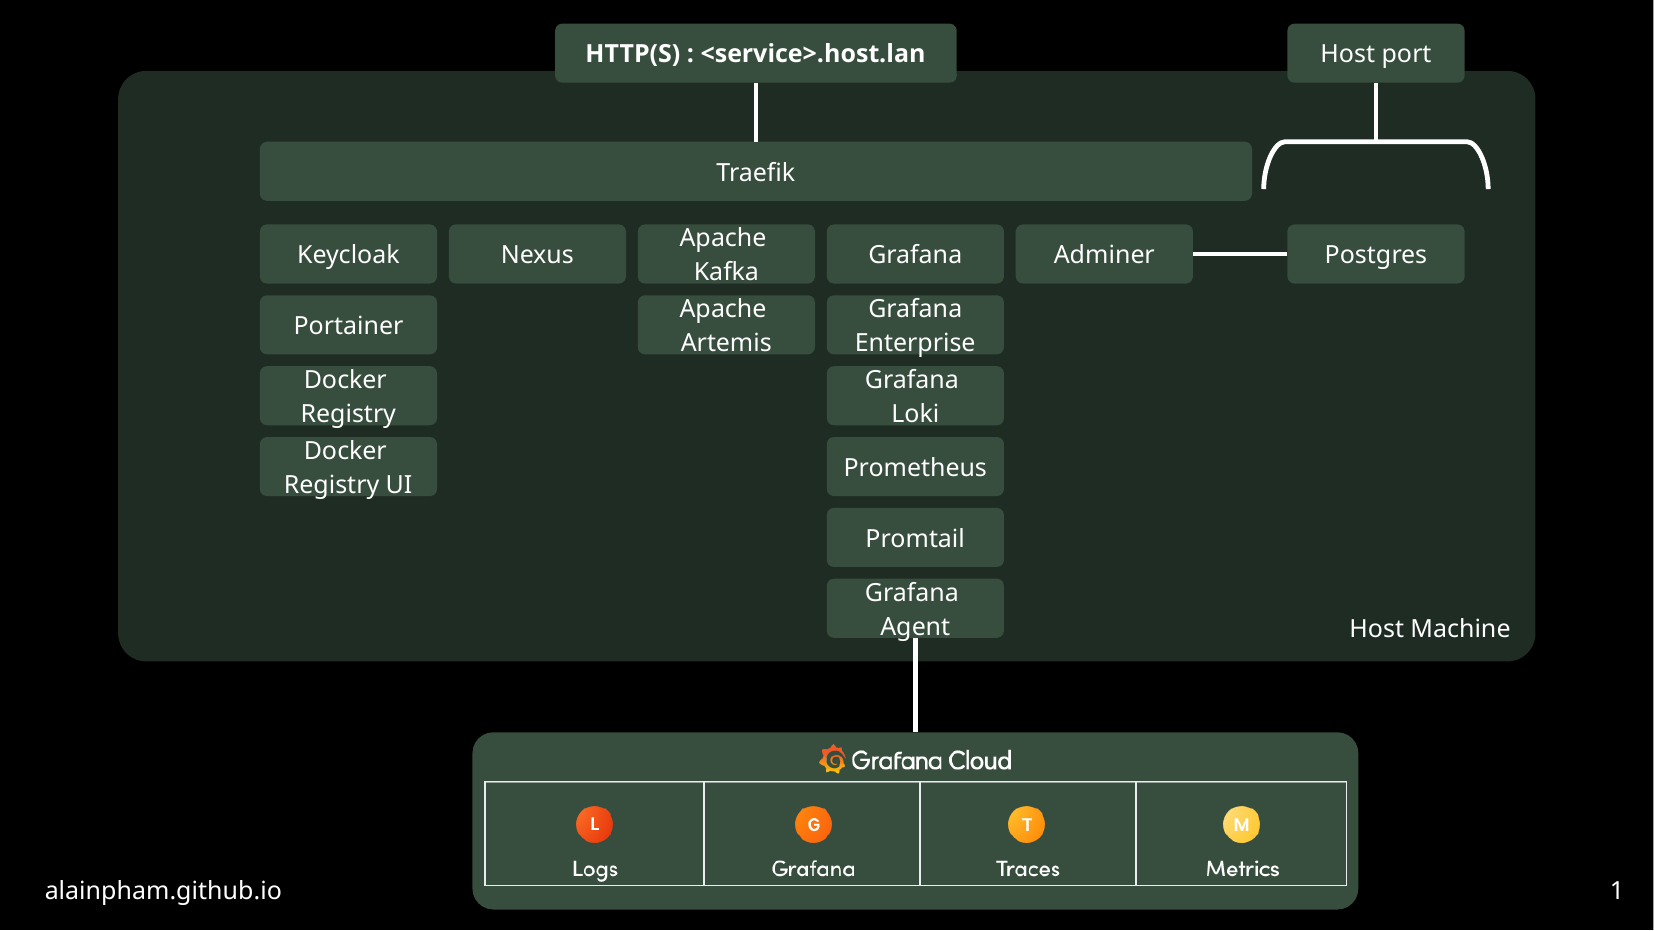

HTTP(S) : <service>.host.lan
Host port
Host Machine
Traefik
Keycloak
Nexus
Apache
Kafka
Grafana
Adminer
Postgres
Portainer
Apache
Artemis
Grafana
Enterprise
Docker
Registry
Grafana
Loki
Docker
Registry UI
Prometheus
Promtail
Grafana
Agent
1